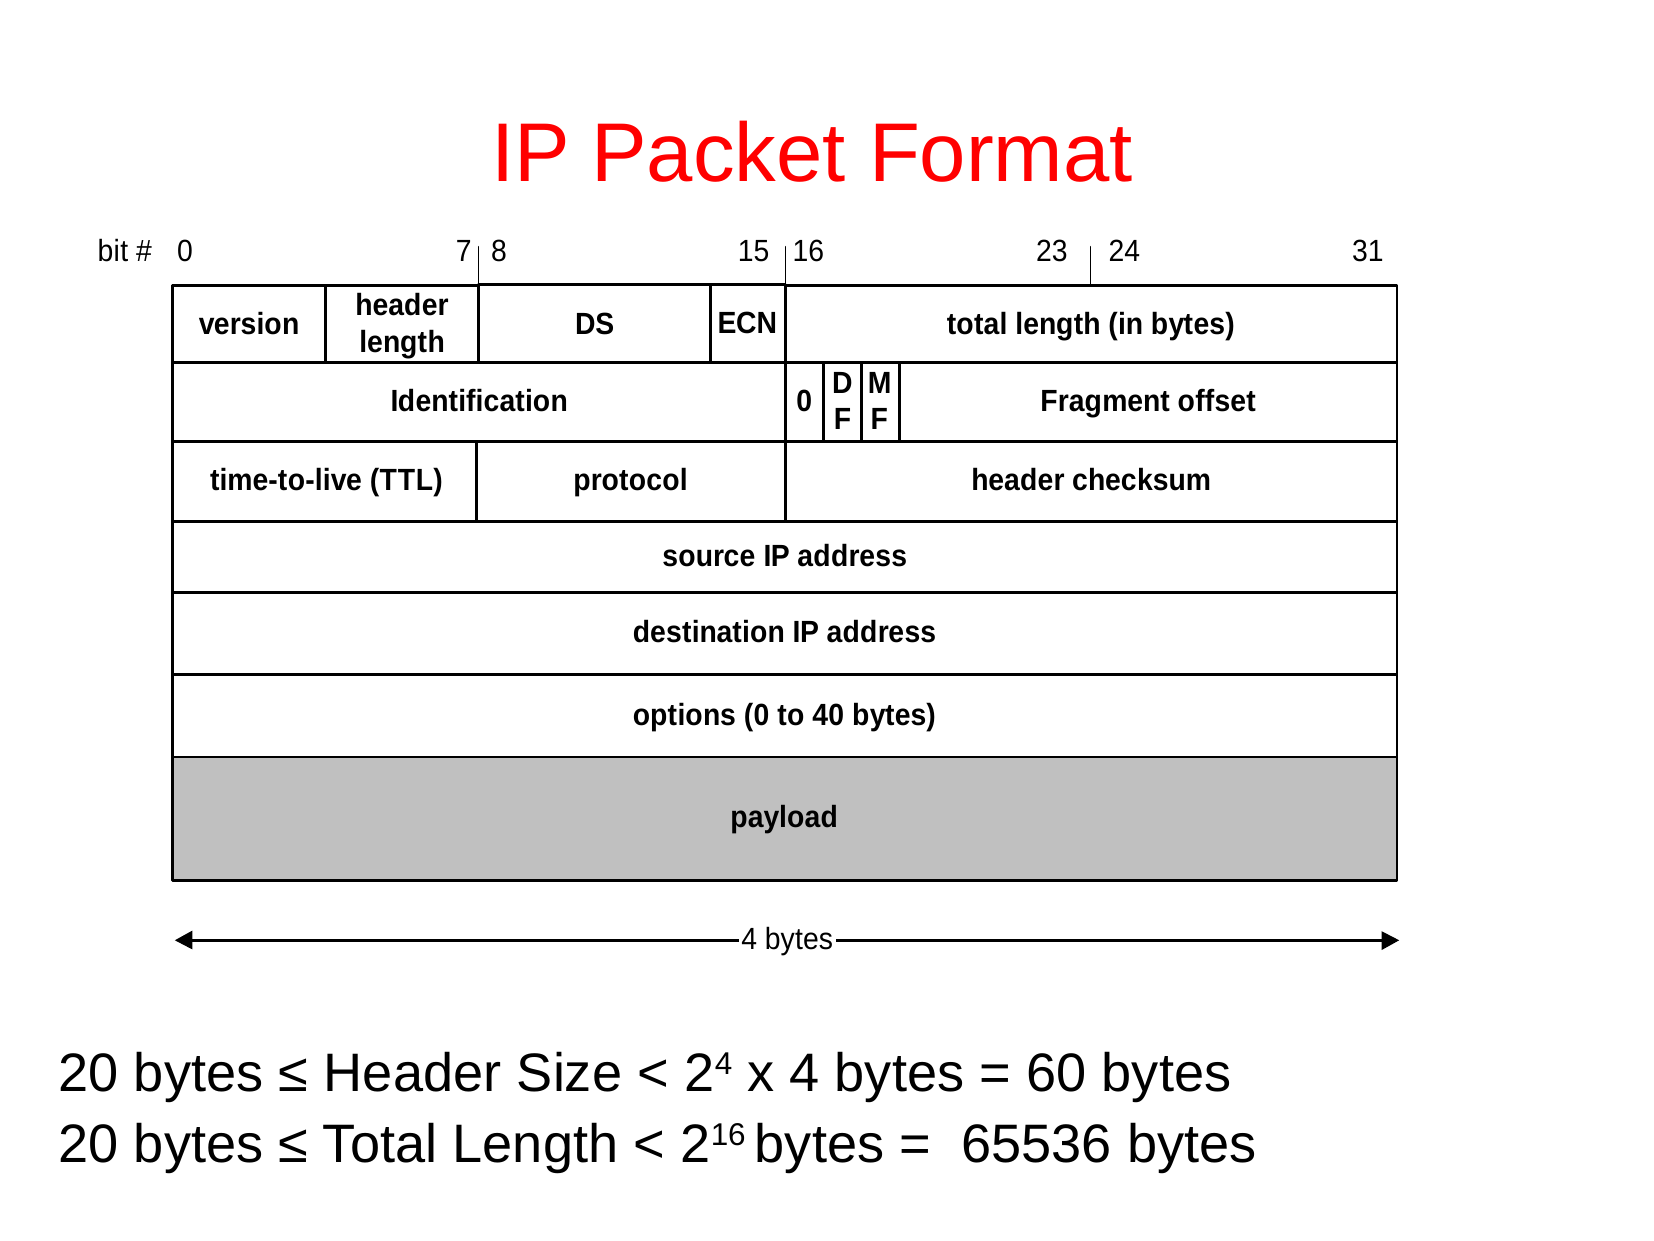

# IP Packet Format
20 bytes ≤ Header Size < 24 x 4 bytes = 60 bytes
20 bytes ≤ Total Length < 216 bytes = 65536 bytes